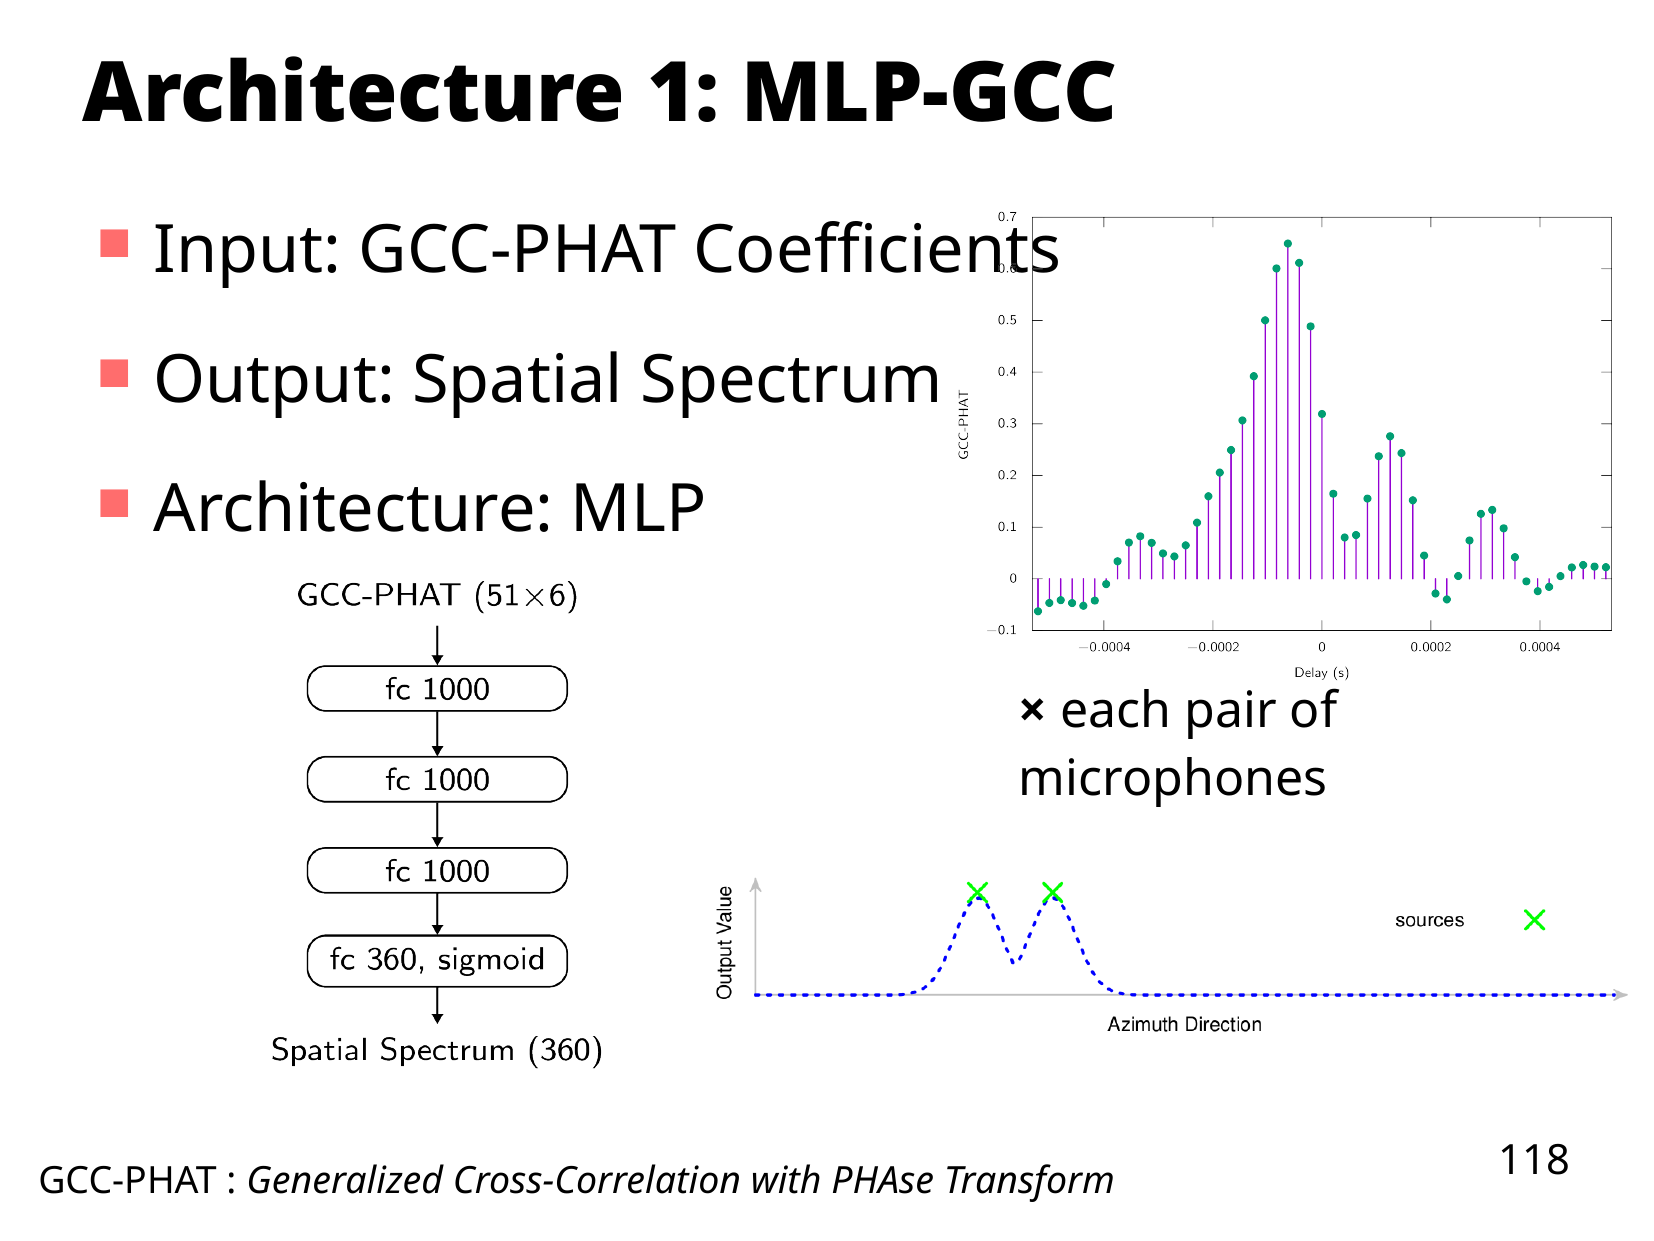

# Architecture 1: MLP-GCC
Input: GCC-PHAT Coefficients
Output: Spatial Spectrum
Architecture: MLP
× each pair of microphones
118
GCC-PHAT : Generalized Cross-Correlation with PHAse Transform